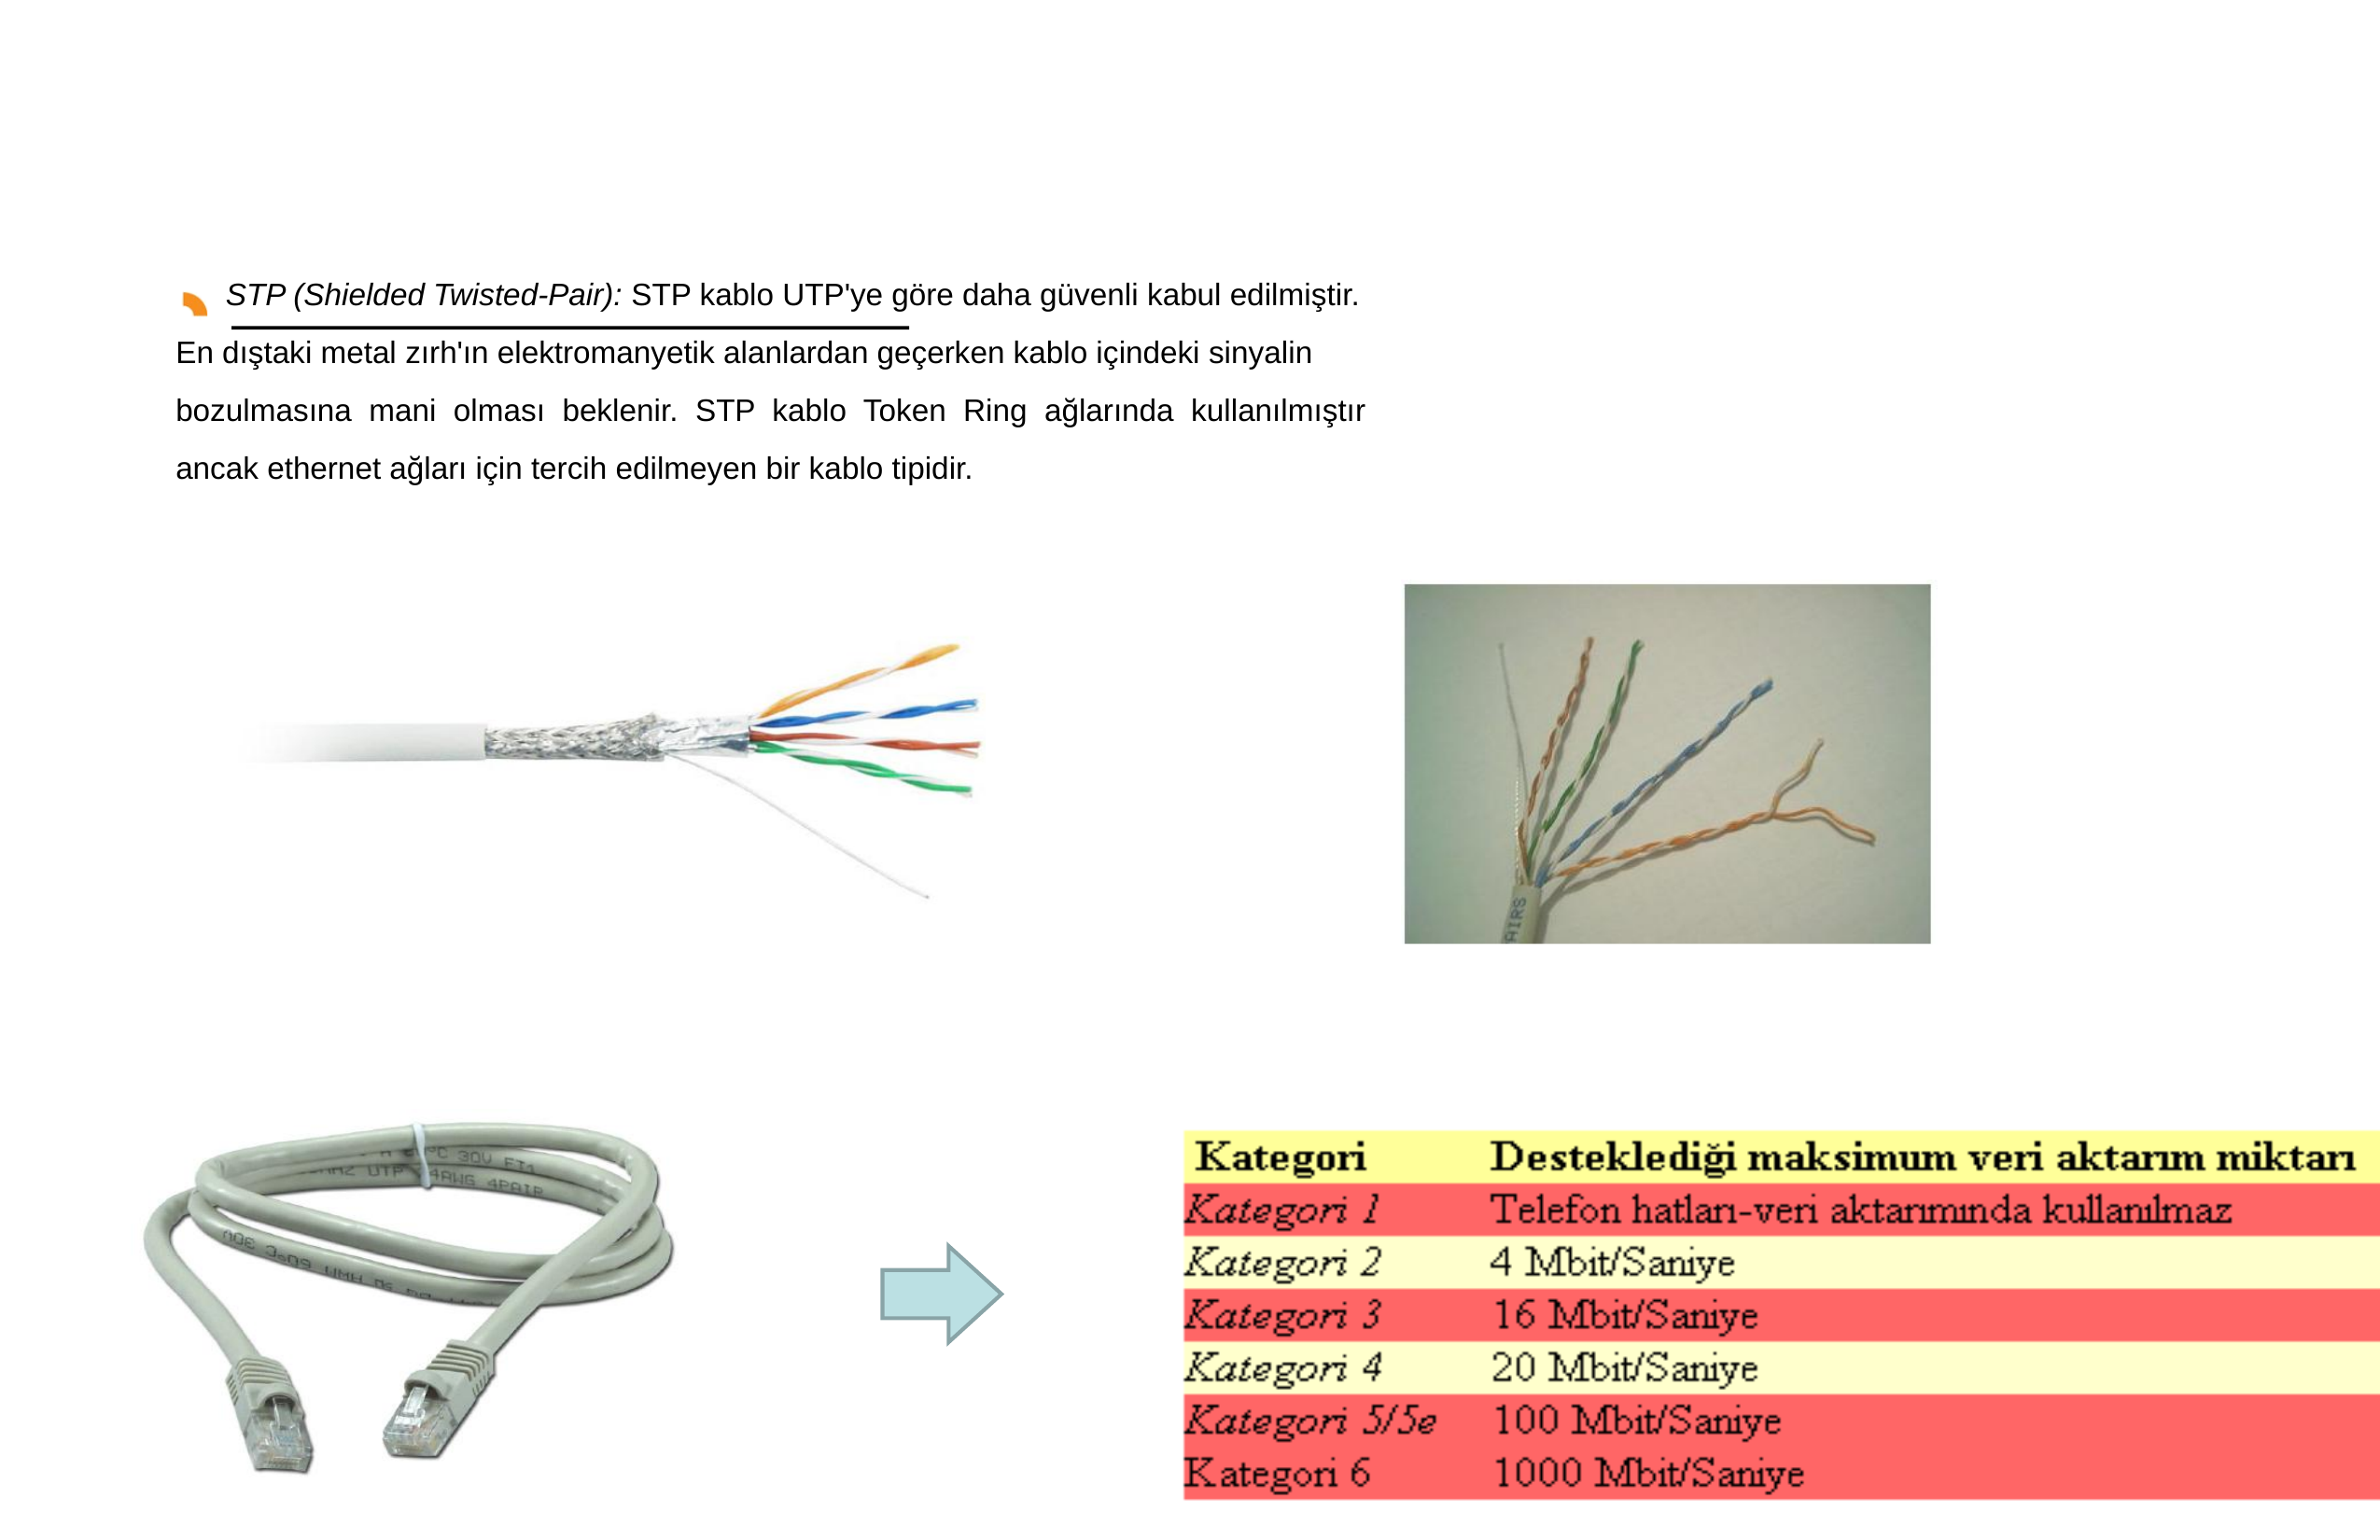

STP (Shielded Twisted-Pair): STP kablo UTP'ye göre daha güvenli kabul edilmiştir.
En dıştaki metal zırh'ın elektromanyetik alanlardan geçerken kablo içindeki sinyalin
bozulmasına mani olması beklenir. STP kablo Token Ring ağlarında kullanılmıştır
ancak ethernet ağları için tercih edilmeyen bir kablo tipidir.